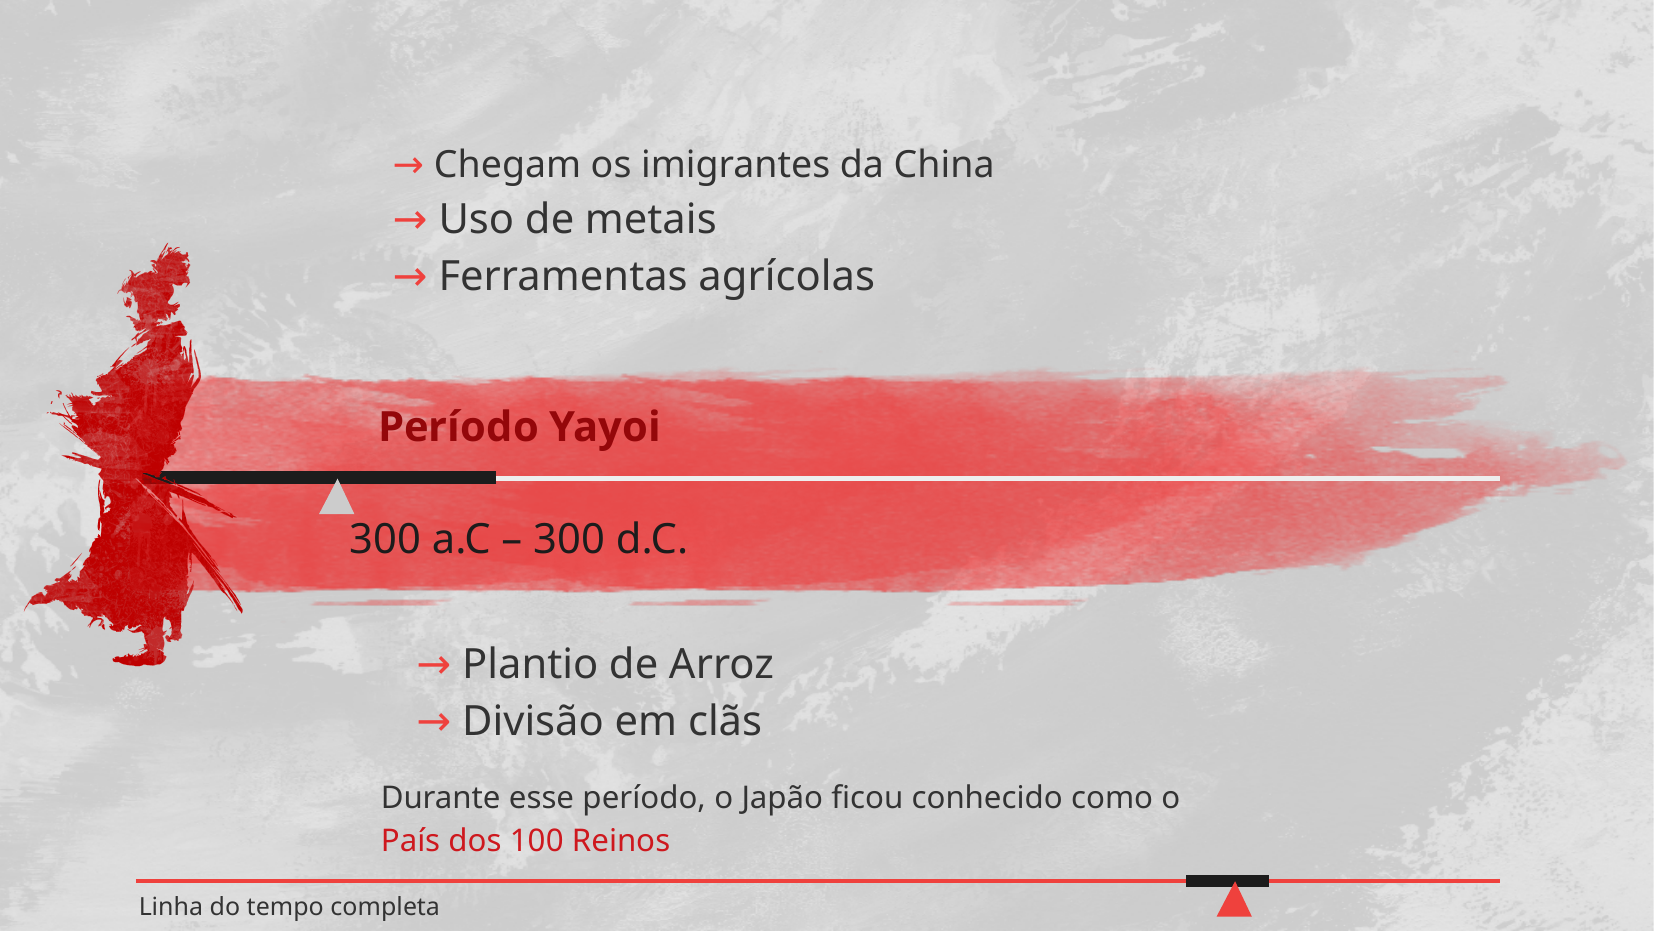

→ Chegam os imigrantes da China
→ Uso de metais
→ Ferramentas agrícolas
Período Yayoi
300 a.C – 300 d.C.
→ Plantio de Arroz
→ Divisão em clãs
Durante esse período, o Japão ficou conhecido como o País dos 100 Reinos
Linha do tempo completa